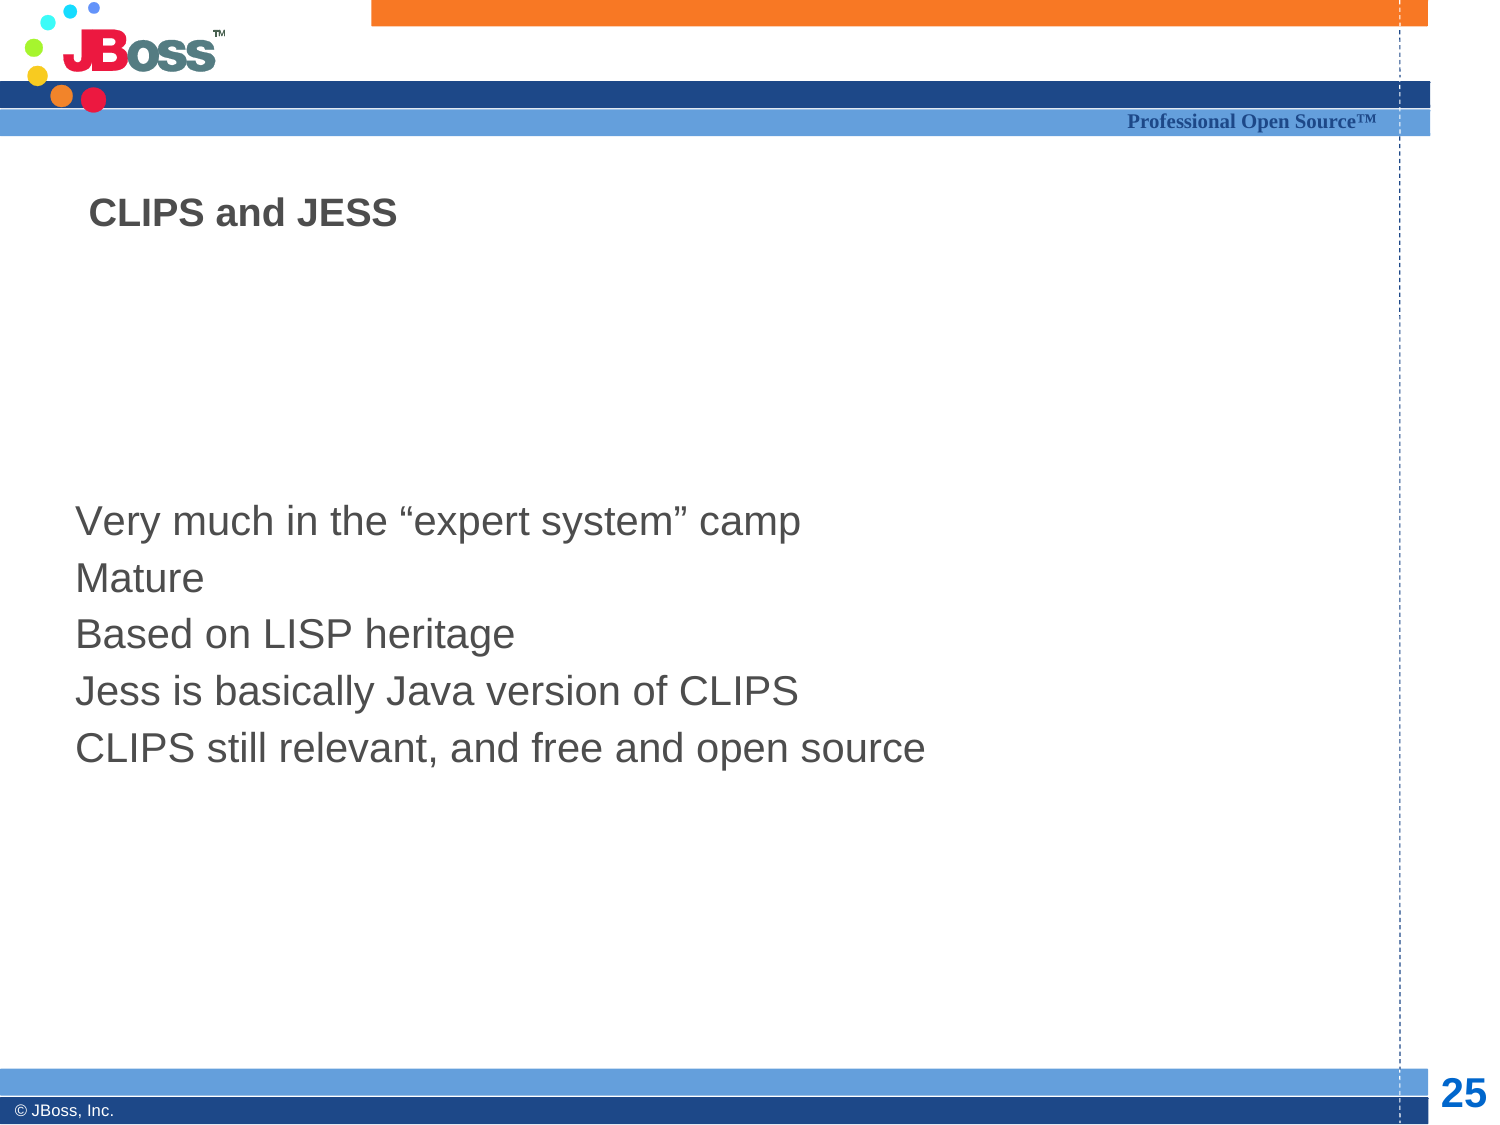

# CLIPS and JESS
Very much in the “expert system” camp
Mature
Based on LISP heritage
Jess is basically Java version of CLIPS
CLIPS still relevant, and free and open source